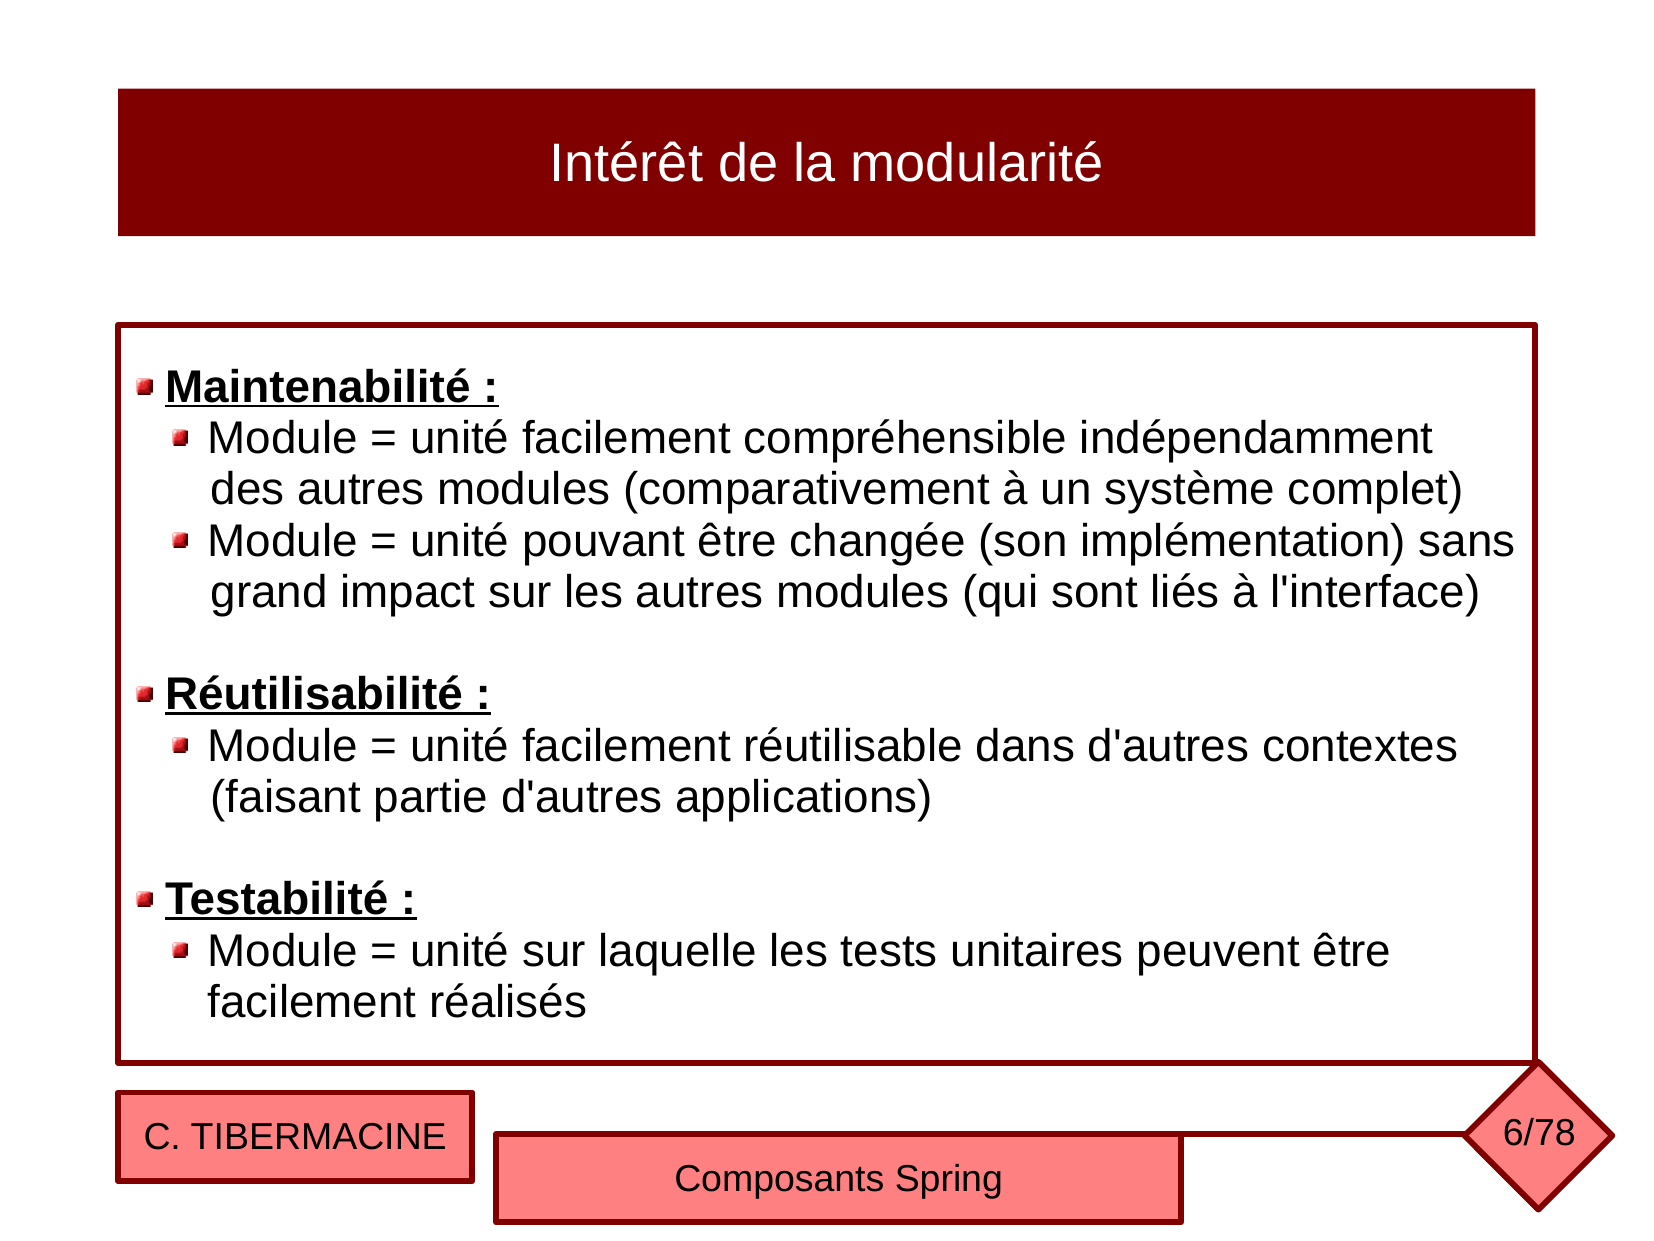

Intérêt de la modularité
 Maintenabilité :
Module = unité facilement compréhensible indépendamment
	des autres modules (comparativement à un système complet)
Module = unité pouvant être changée (son implémentation) sans
	grand impact sur les autres modules (qui sont liés à l'interface)
 Réutilisabilité :
Module = unité facilement réutilisable dans d'autres contextes
	(faisant partie d'autres applications)
 Testabilité :
Module = unité sur laquelle les tests unitaires peuvent être
facilement réalisés
C. TIBERMACINE
Composants Spring